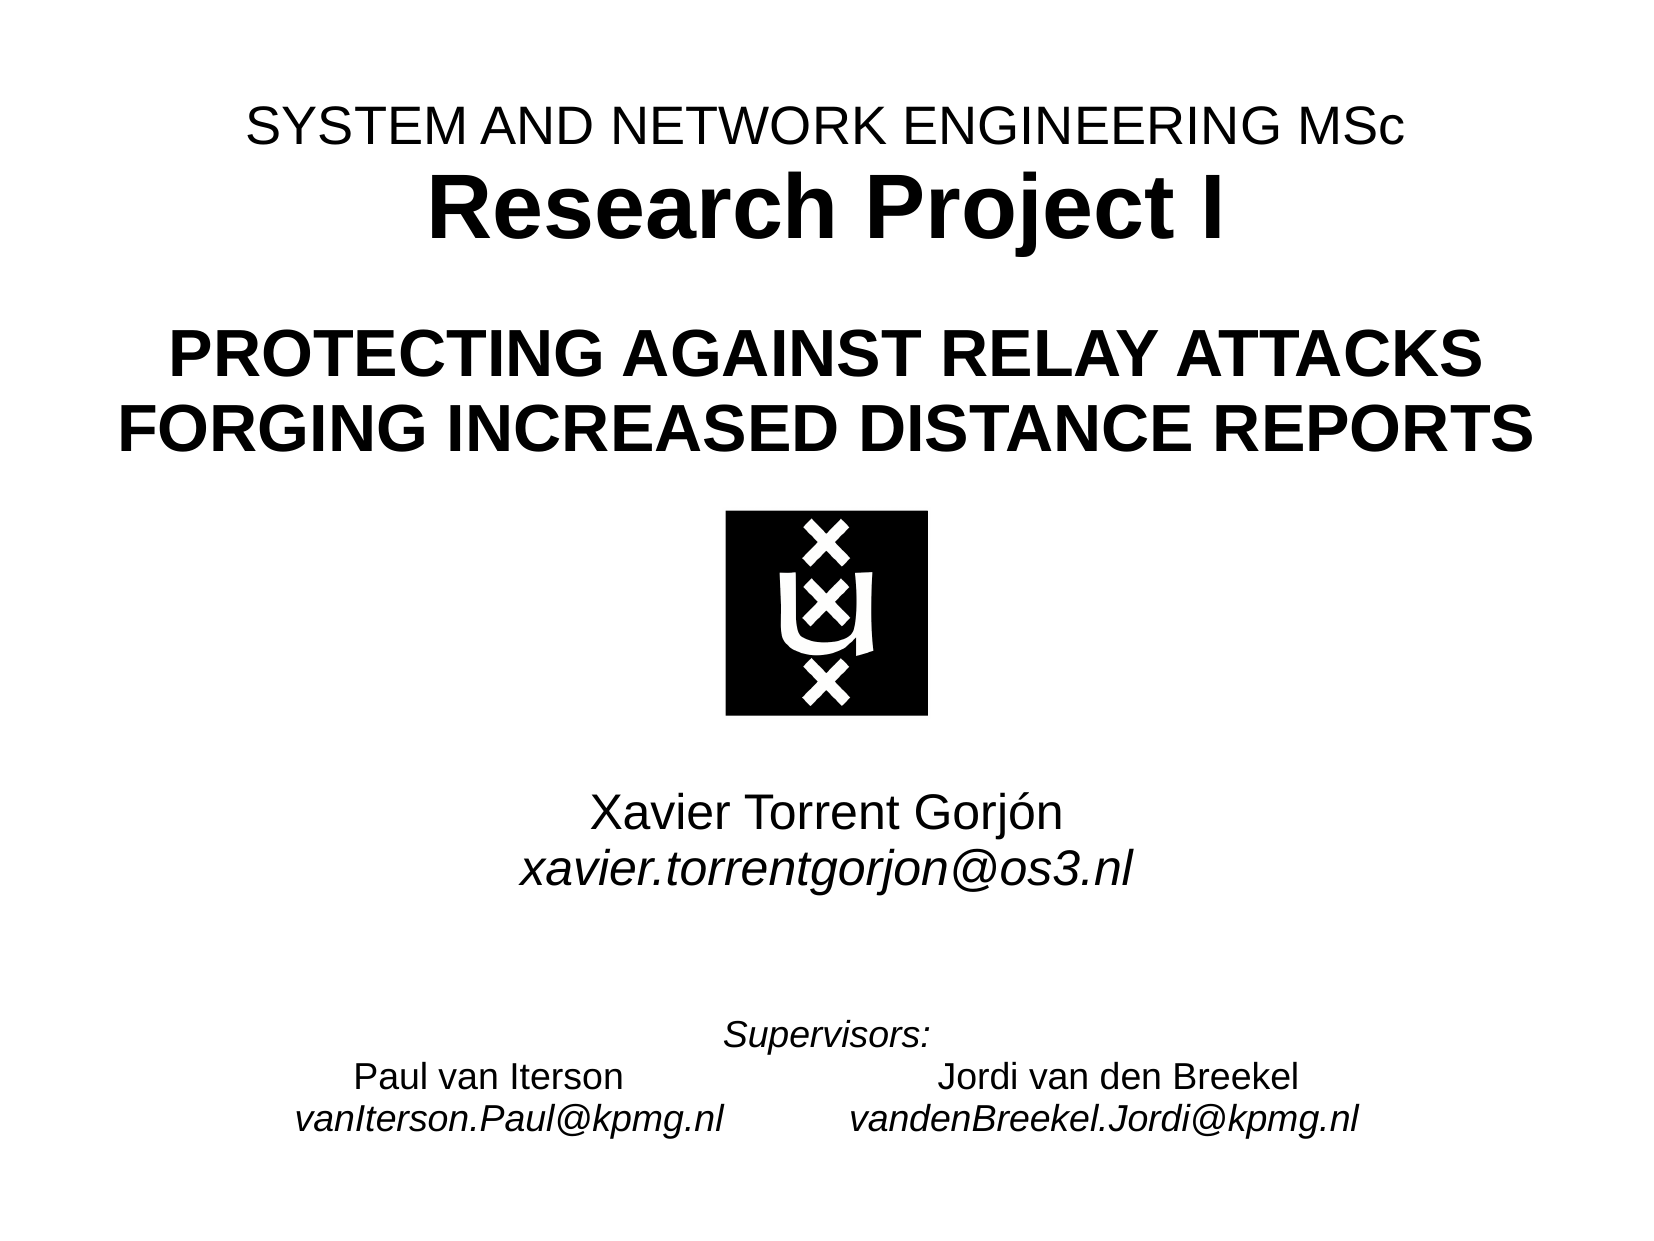

# SYSTEM AND NETWORK ENGINEERING MSc Research Project I
PROTECTING AGAINST RELAY ATTACKS
FORGING INCREASED DISTANCE REPORTS
Xavier Torrent Gorjón
xavier.torrentgorjon@os3.nl
Supervisors:
Paul van Iterson Jordi van den Breekel
vanIterson.Paul@kpmg.nl vandenBreekel.Jordi@kpmg.nl